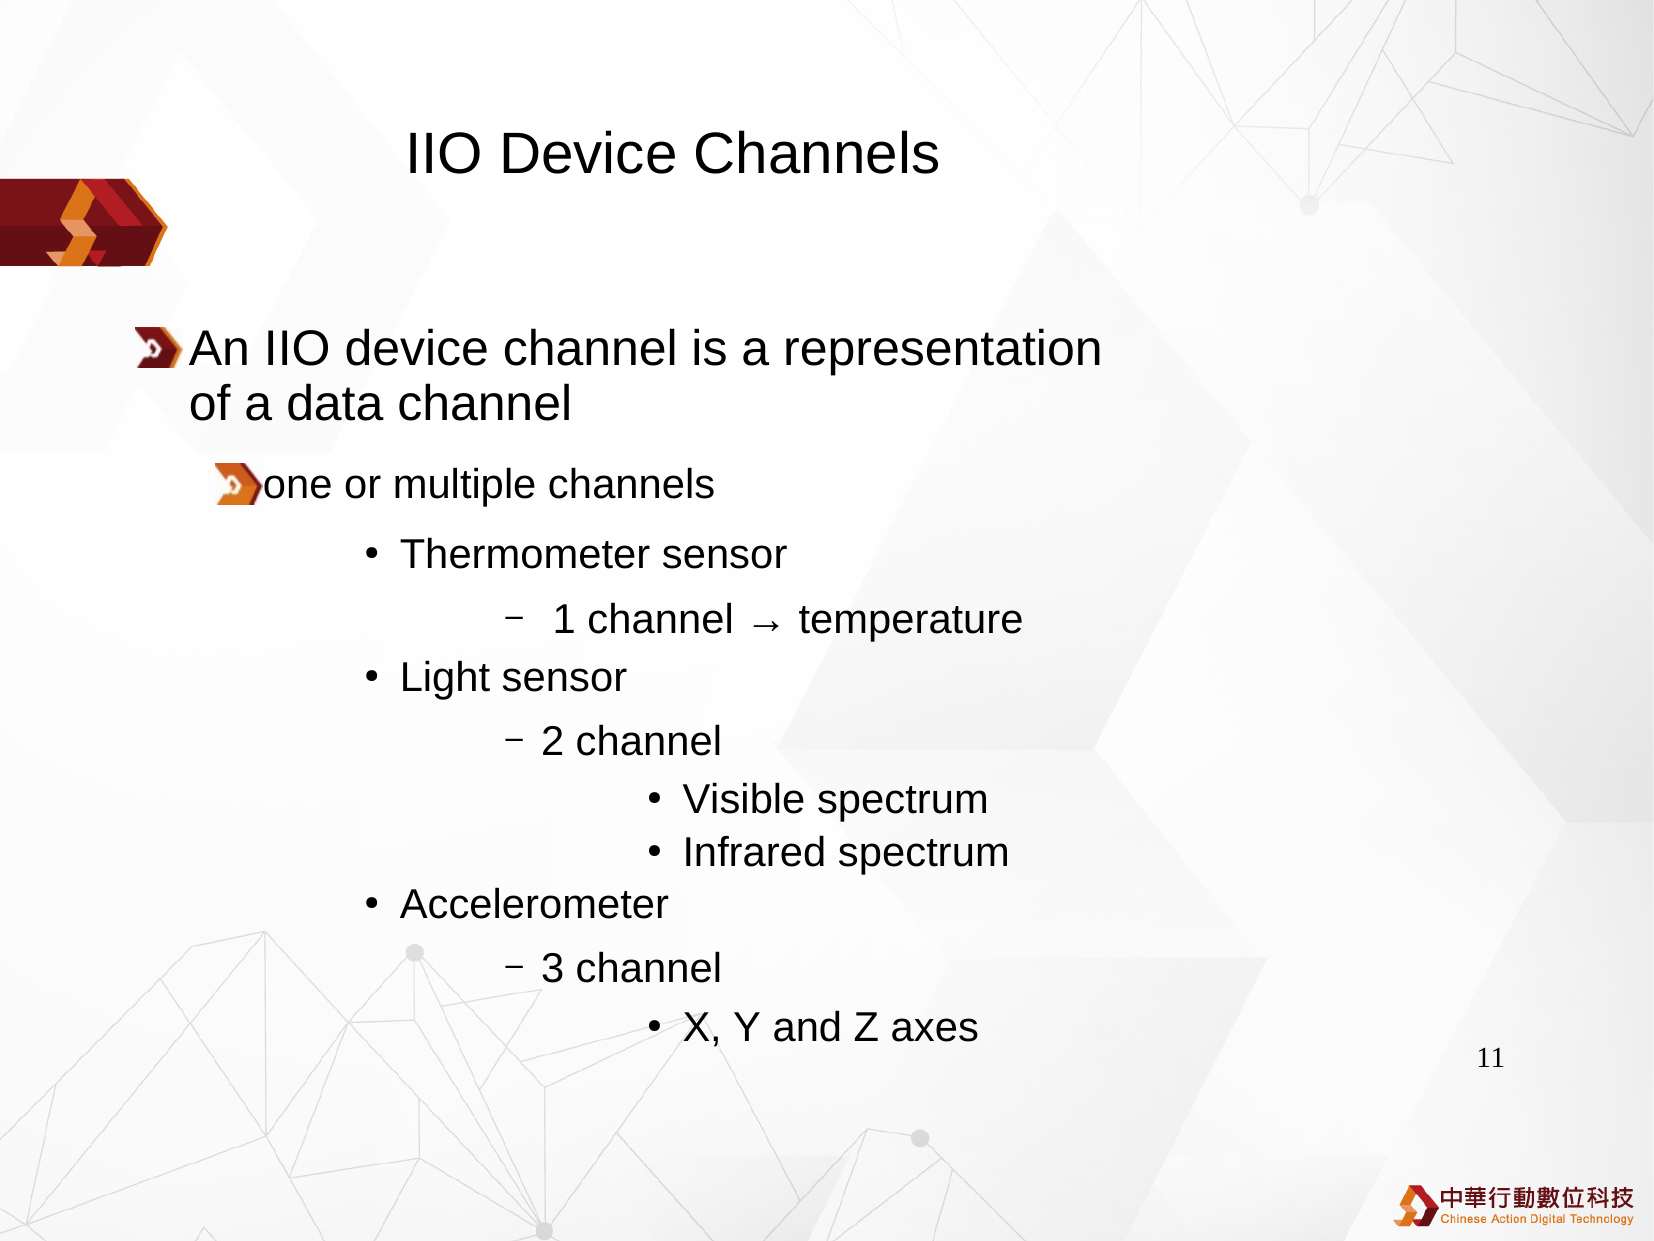

# IIO Device Channels
An IIO device channel is a representation
of a data channel
one or multiple channels
Thermometer sensor
 1 channel → temperature
Light sensor
2 channel
Visible spectrum
Infrared spectrum
Accelerometer
3 channel
X, Y and Z axes
11